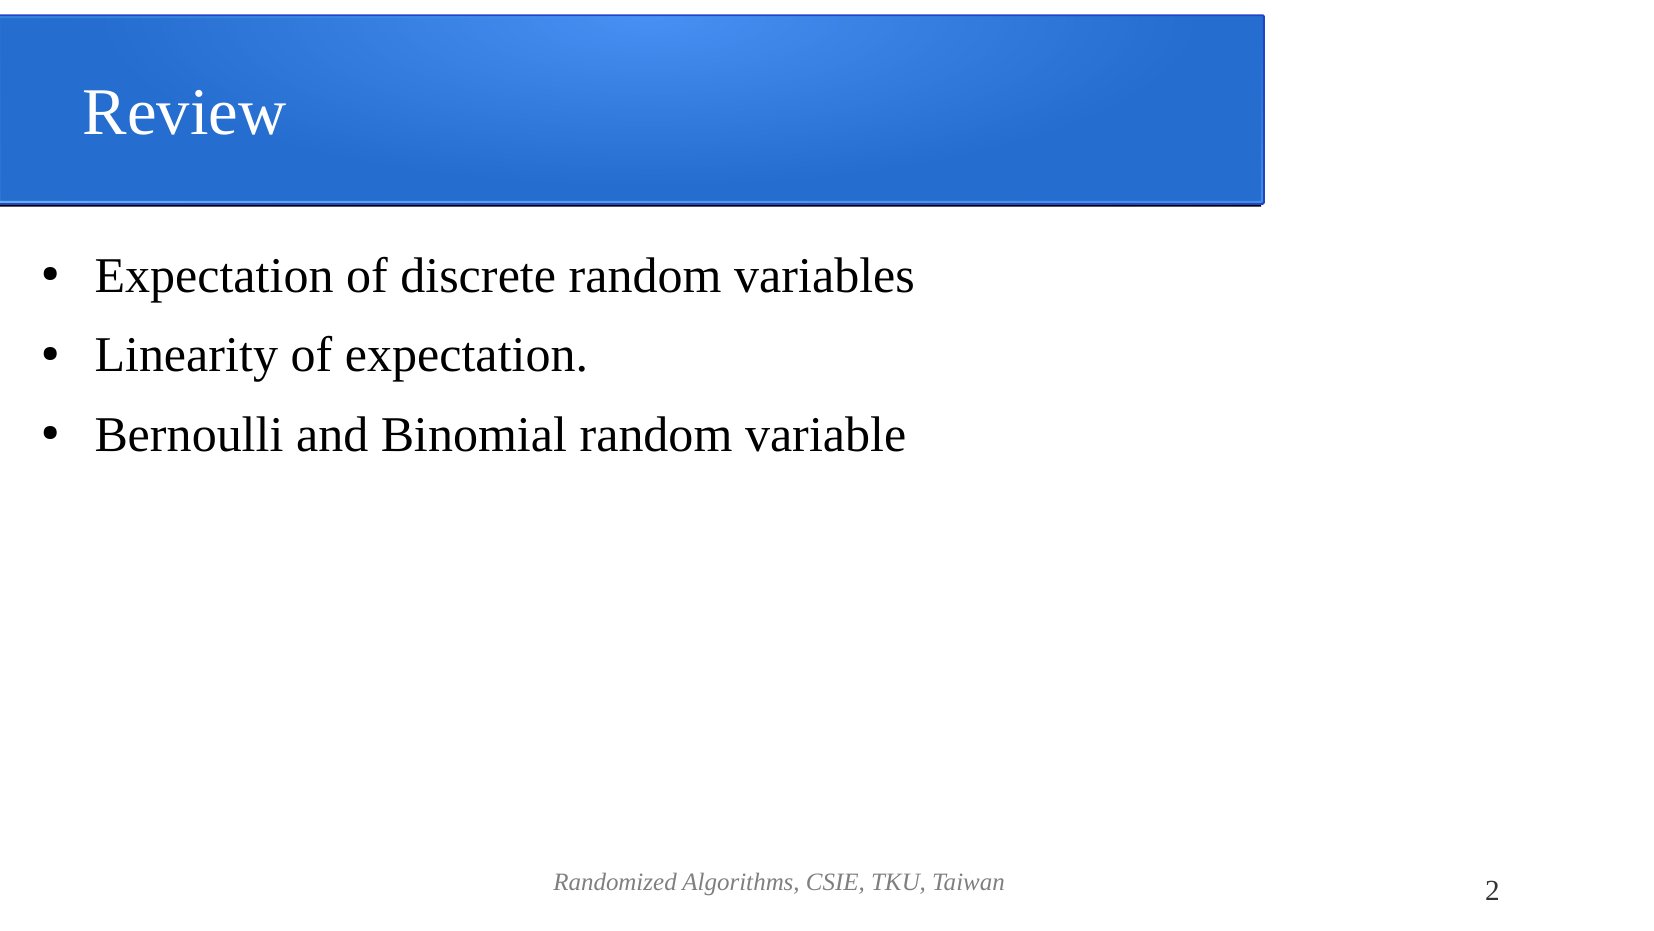

# Review
Expectation of discrete random variables
Linearity of expectation.
Bernoulli and Binomial random variable
Randomized Algorithms, CSIE, TKU, Taiwan
2